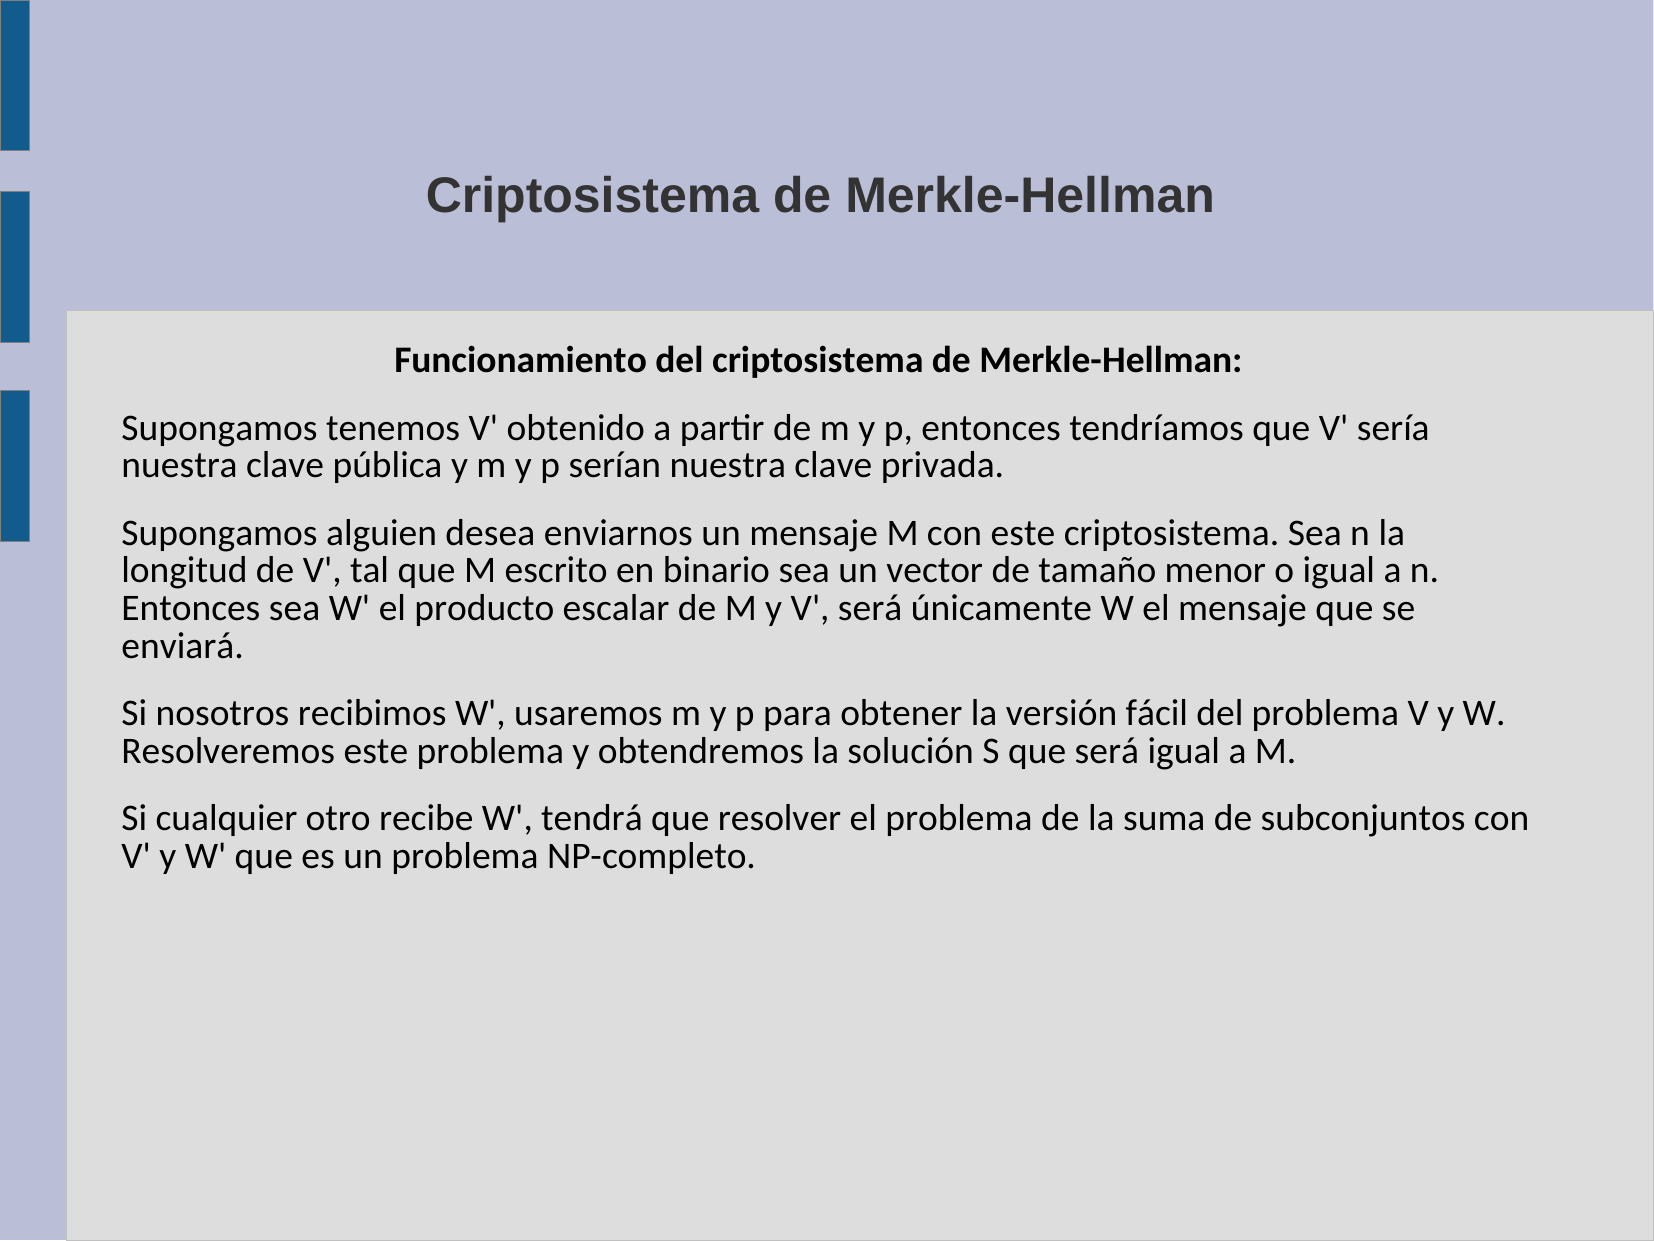

# Criptosistema de Merkle-Hellman
Funcionamiento del criptosistema de Merkle-Hellman:
Supongamos tenemos V' obtenido a partir de m y p, entonces tendríamos que V' sería nuestra clave pública y m y p serían nuestra clave privada.
Supongamos alguien desea enviarnos un mensaje M con este criptosistema. Sea n la longitud de V', tal que M escrito en binario sea un vector de tamaño menor o igual a n. Entonces sea W' el producto escalar de M y V', será únicamente W el mensaje que se enviará.
Si nosotros recibimos W', usaremos m y p para obtener la versión fácil del problema V y W. Resolveremos este problema y obtendremos la solución S que será igual a M.
Si cualquier otro recibe W', tendrá que resolver el problema de la suma de subconjuntos con V' y W' que es un problema NP-completo.